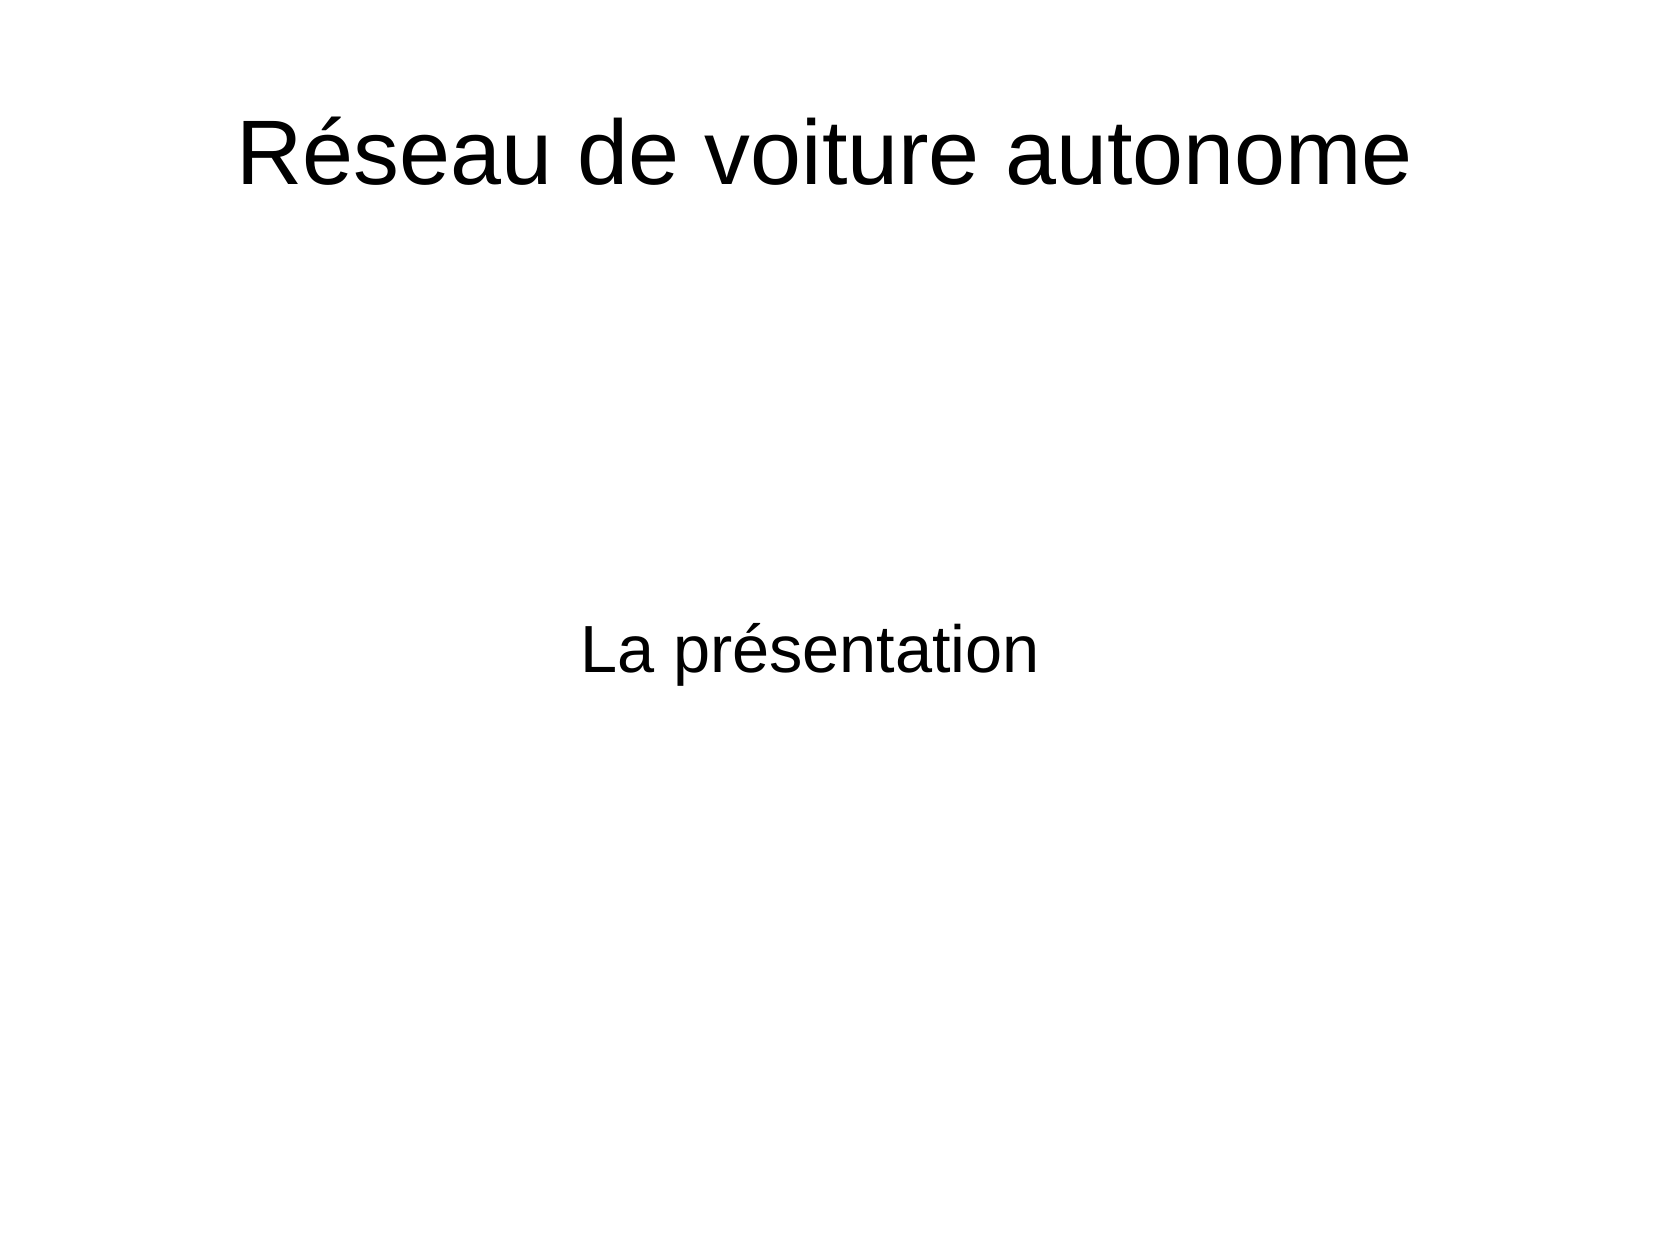

# Réseau de voiture autonome
La présentation